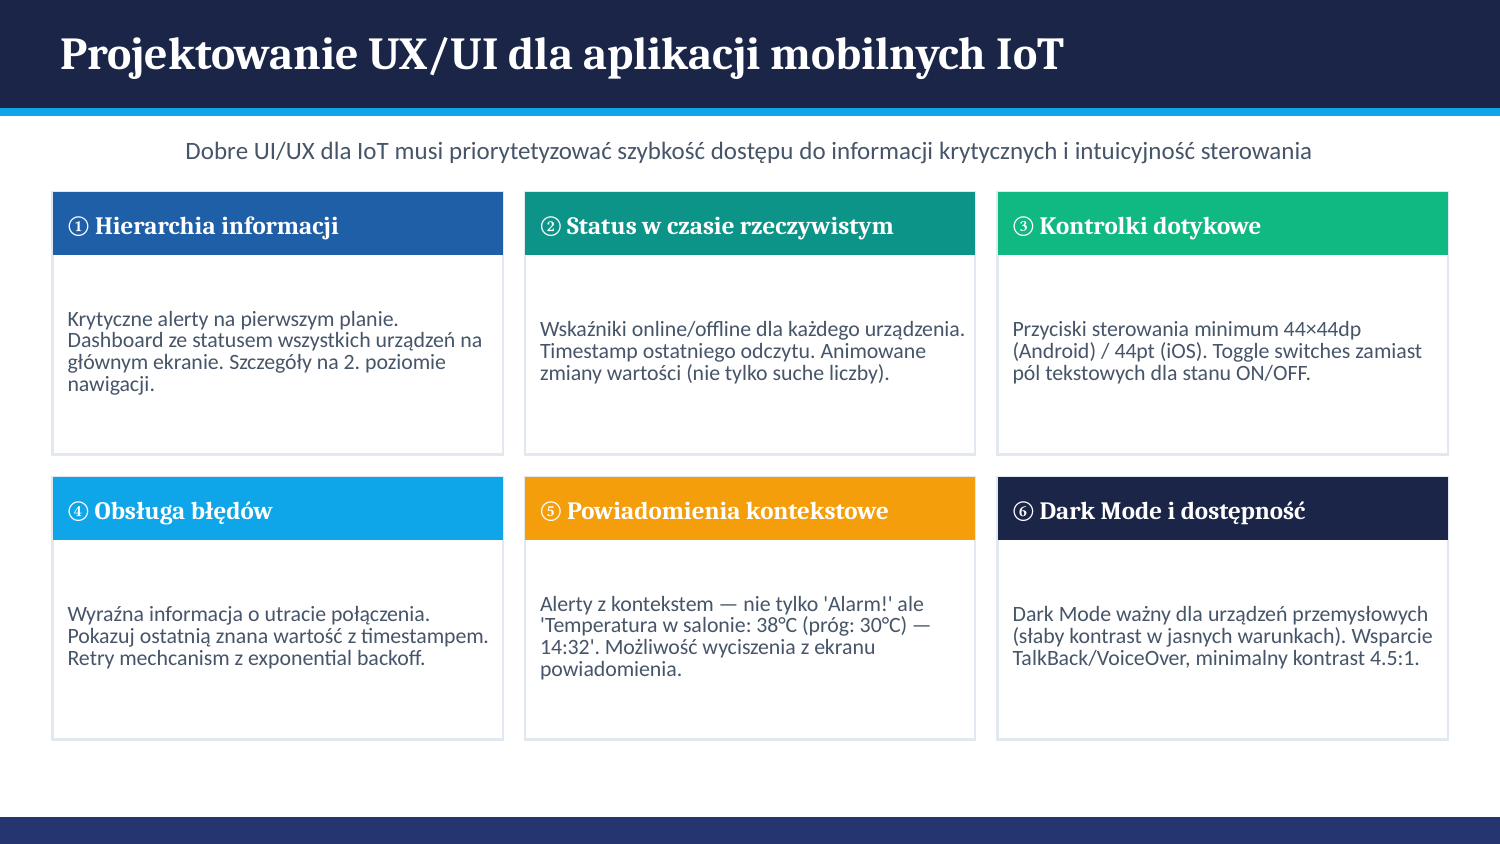

Projektowanie UX/UI dla aplikacji mobilnych IoT
Dobre UI/UX dla IoT musi priorytetyzować szybkość dostępu do informacji krytycznych i intuicyjność sterowania
① Hierarchia informacji
② Status w czasie rzeczywistym
③ Kontrolki dotykowe
Krytyczne alerty na pierwszym planie. Dashboard ze statusem wszystkich urządzeń na głównym ekranie. Szczegóły na 2. poziomie nawigacji.
Wskaźniki online/offline dla każdego urządzenia. Timestamp ostatniego odczytu. Animowane zmiany wartości (nie tylko suche liczby).
Przyciski sterowania minimum 44×44dp (Android) / 44pt (iOS). Toggle switches zamiast pól tekstowych dla stanu ON/OFF.
④ Obsługa błędów
⑤ Powiadomienia kontekstowe
⑥ Dark Mode i dostępność
Wyraźna informacja o utracie połączenia. Pokazuj ostatnią znana wartość z timestampem. Retry mechcanism z exponential backoff.
Alerty z kontekstem — nie tylko 'Alarm!' ale 'Temperatura w salonie: 38°C (próg: 30°C) — 14:32'. Możliwość wyciszenia z ekranu powiadomienia.
Dark Mode ważny dla urządzeń przemysłowych (słaby kontrast w jasnych warunkach). Wsparcie TalkBack/VoiceOver, minimalny kontrast 4.5:1.